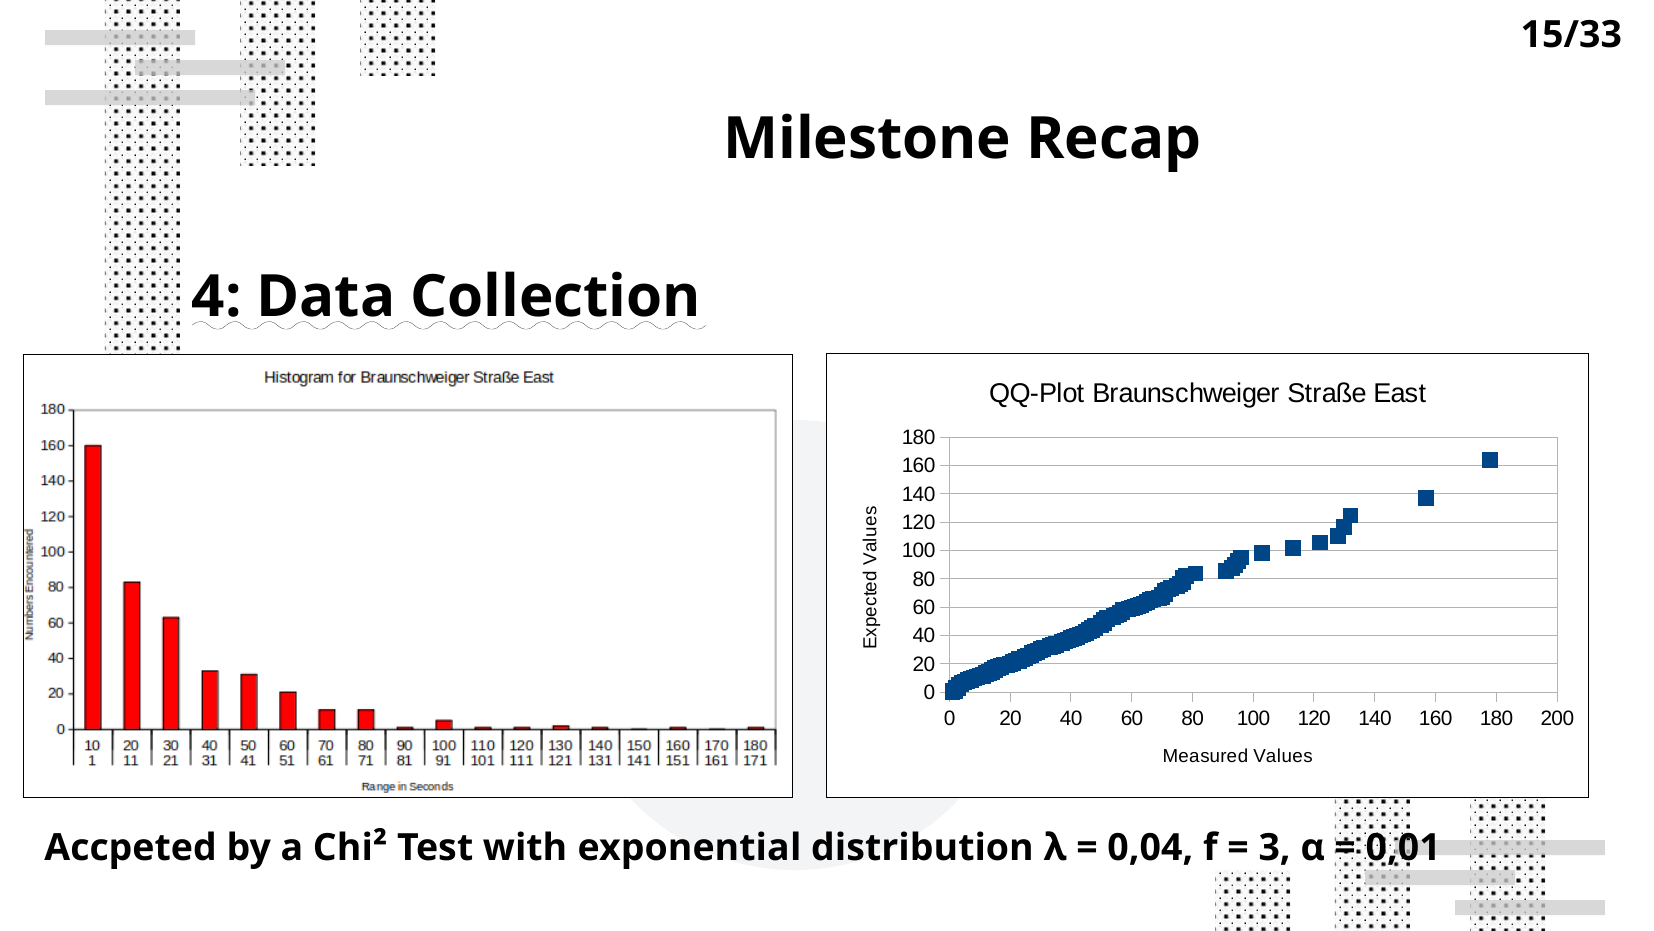

15/33
Milestone Recap
4: Data Collection
### Chart: QQ-Plot Braunschweiger Straße East
| Category | Spalte F |
|---|---|
Accpeted by a Chi² Test with exponential distribution λ = 0,04, f = 3, α = 0,01